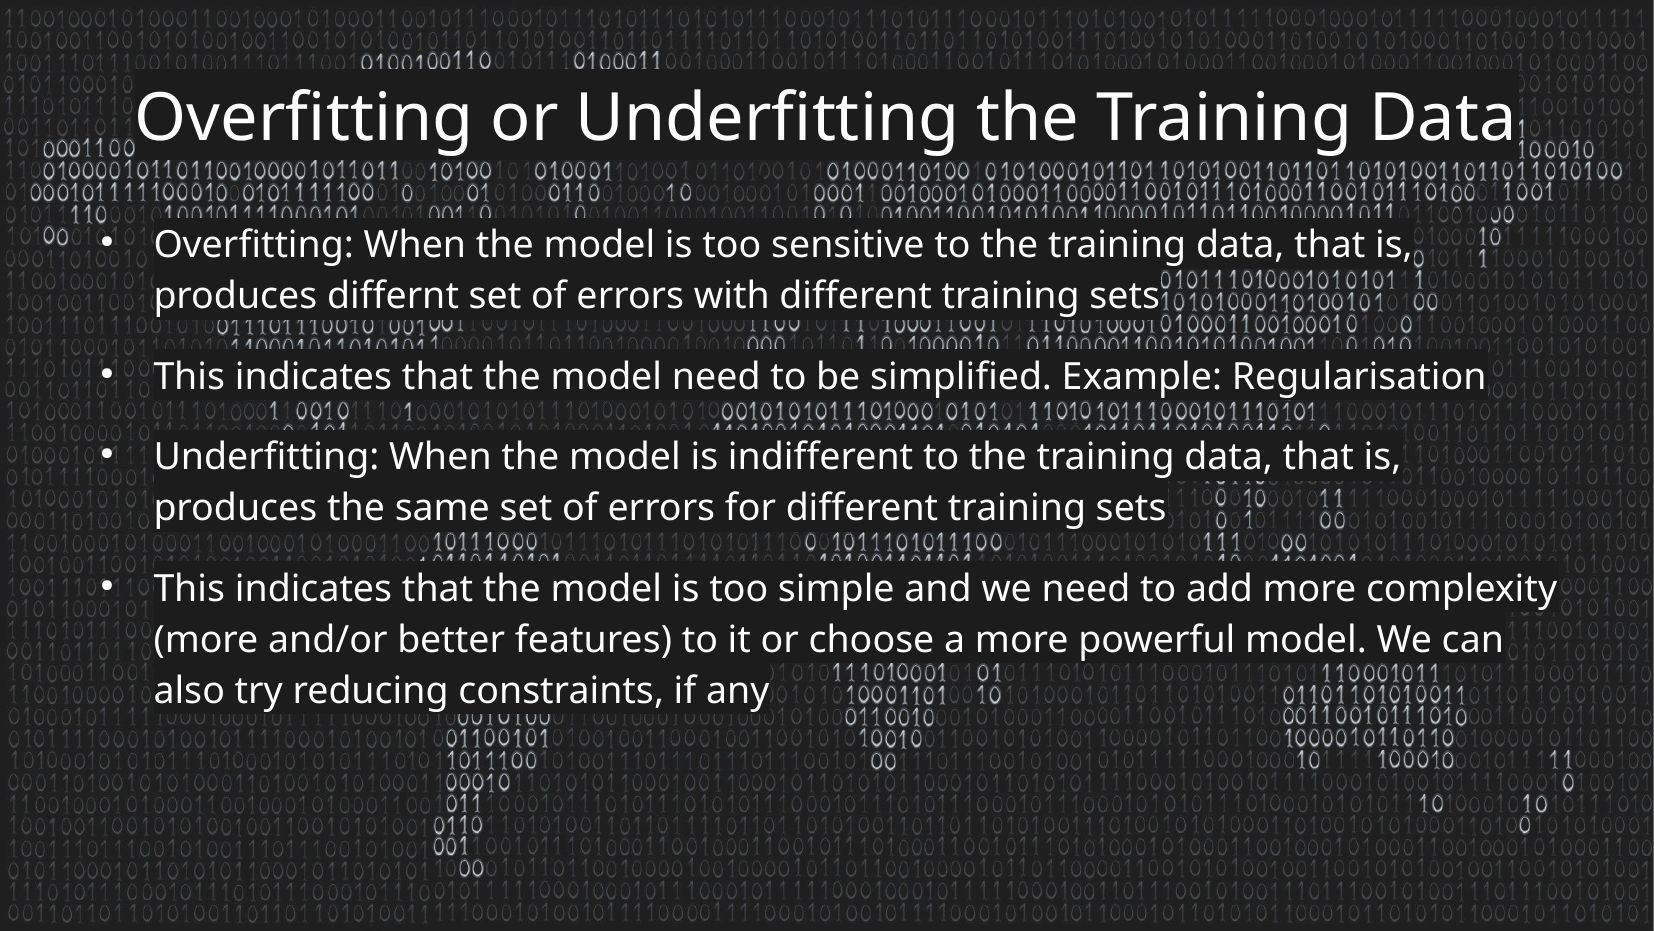

# Overfitting or Underfitting the Training Data
Overfitting: When the model is too sensitive to the training data, that is, produces differnt set of errors with different training sets
This indicates that the model need to be simplified. Example: Regularisation
Underfitting: When the model is indifferent to the training data, that is, produces the same set of errors for different training sets
This indicates that the model is too simple and we need to add more complexity (more and/or better features) to it or choose a more powerful model. We can also try reducing constraints, if any